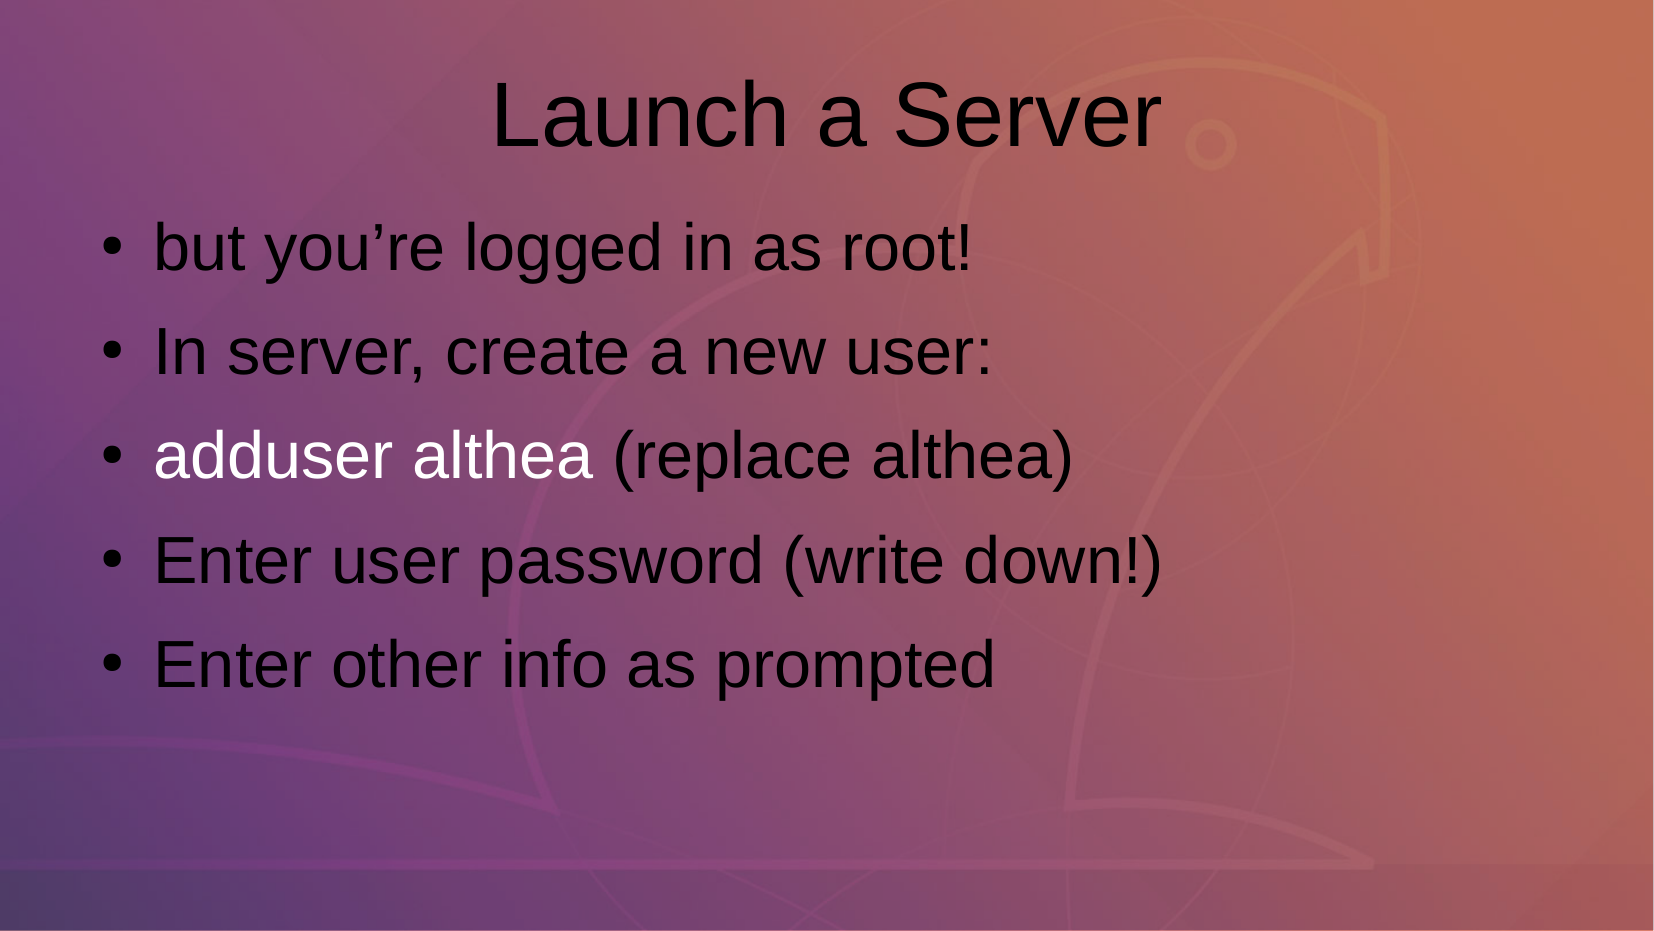

# Launch a Server
but you’re logged in as root!
In server, create a new user:
adduser althea (replace althea)
Enter user password (write down!)
Enter other info as prompted